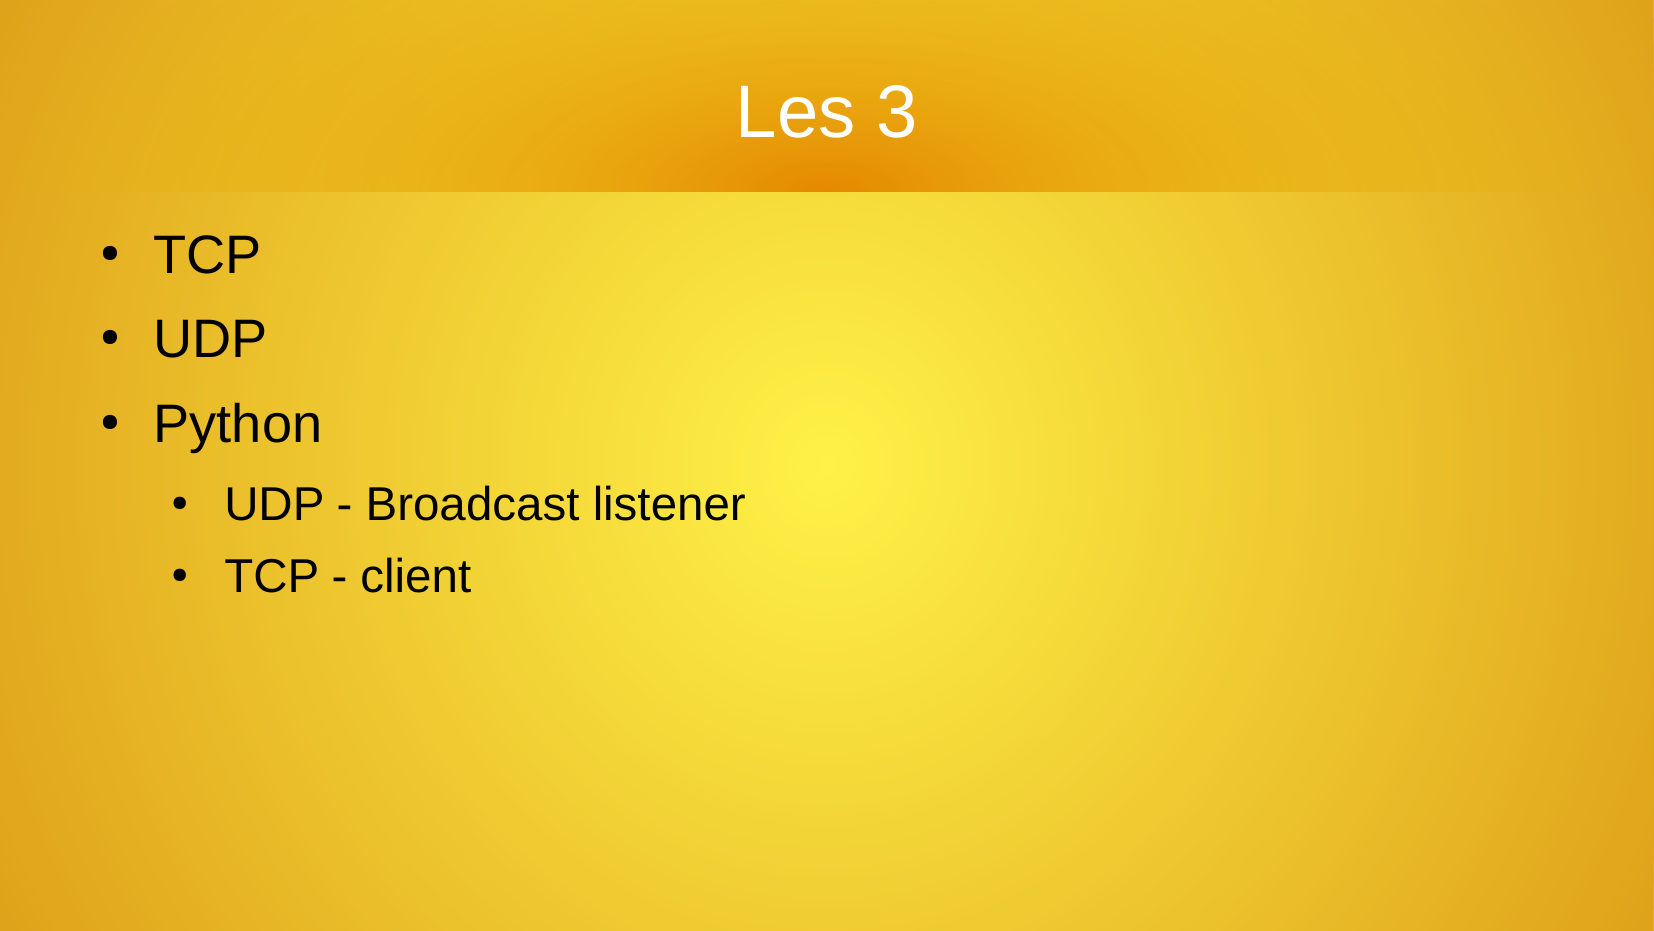

# Les 3
TCP
UDP
Python
UDP - Broadcast listener
TCP - client